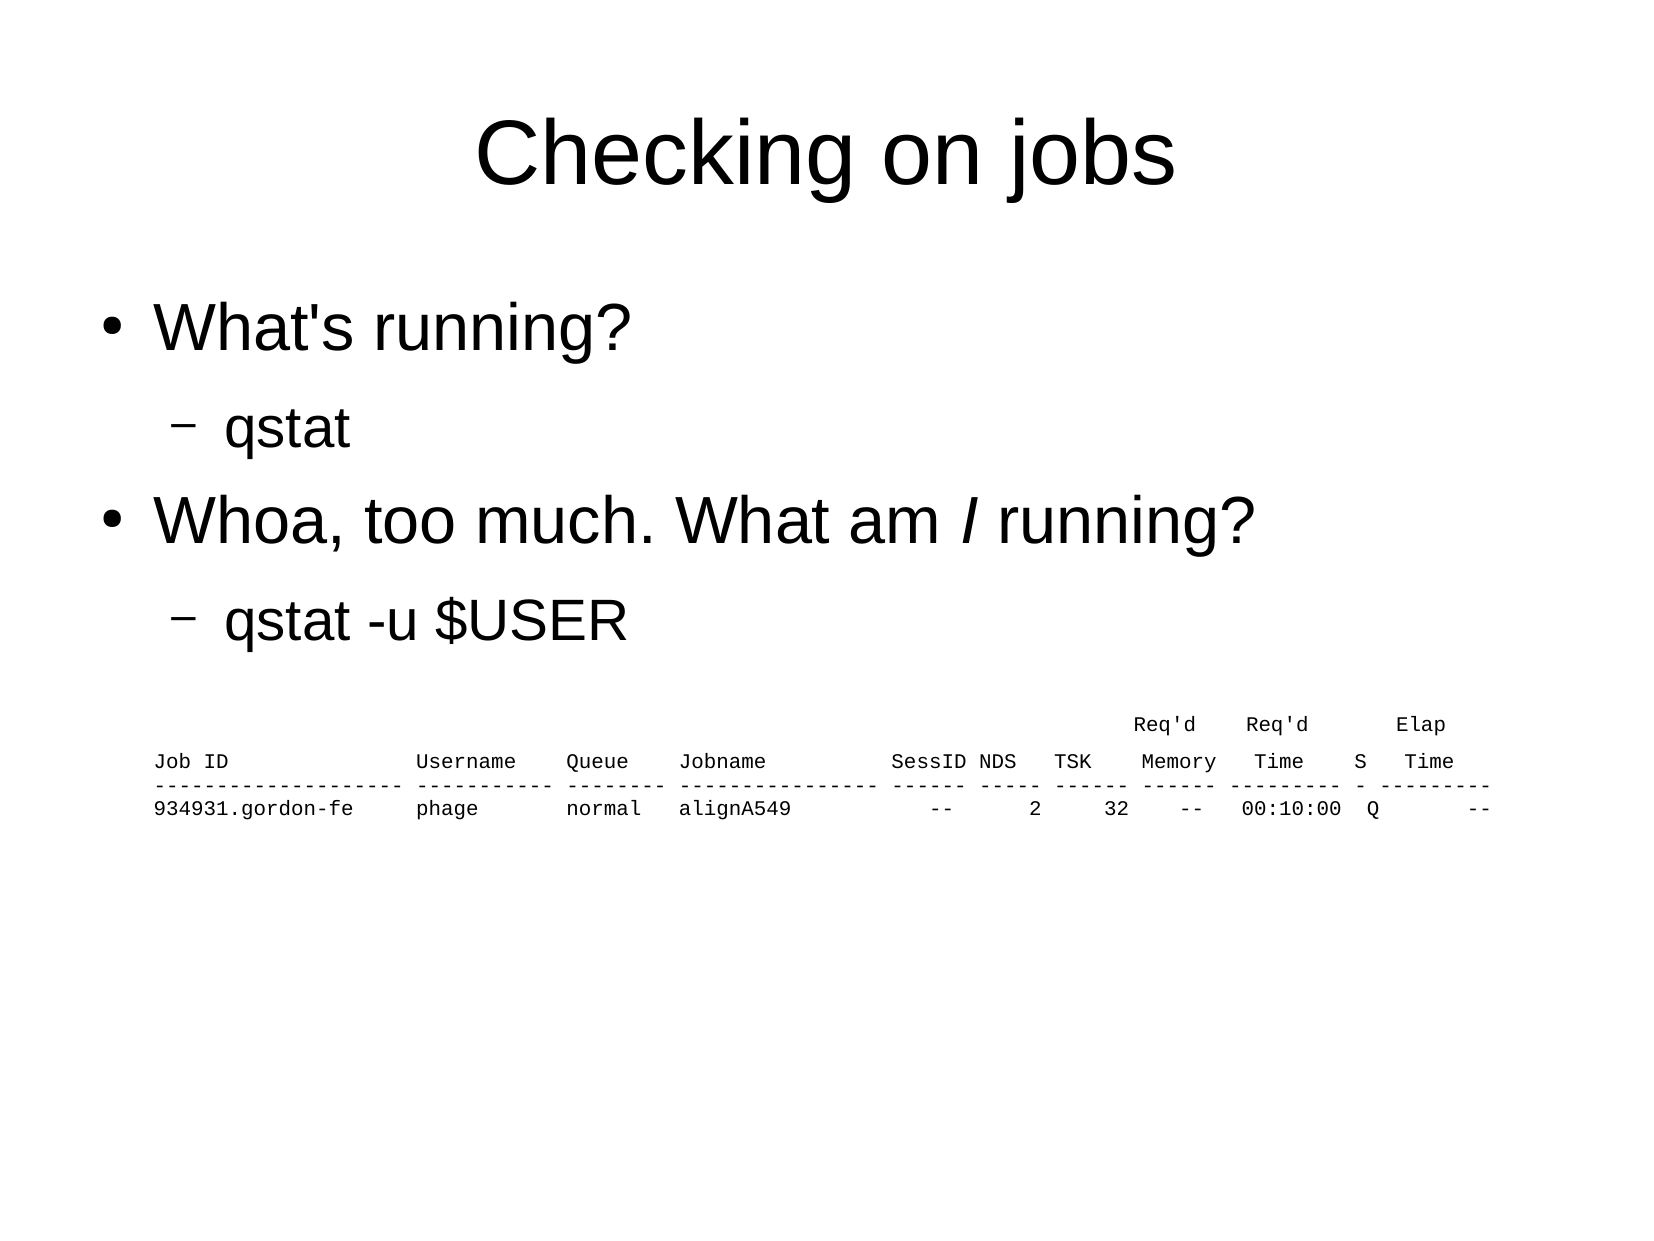

# Checking on jobs
What's running?
qstat
Whoa, too much. What am I running?
qstat -u $USER
 Req'd Req'd Elap
Job ID Username Queue Jobname SessID NDS TSK Memory Time S Time
-------------------- ----------- -------- ---------------- ------ ----- ------ ------ --------- - ---------
934931.gordon-fe phage normal alignA549 -- 2 32 -- 00:10:00 Q --